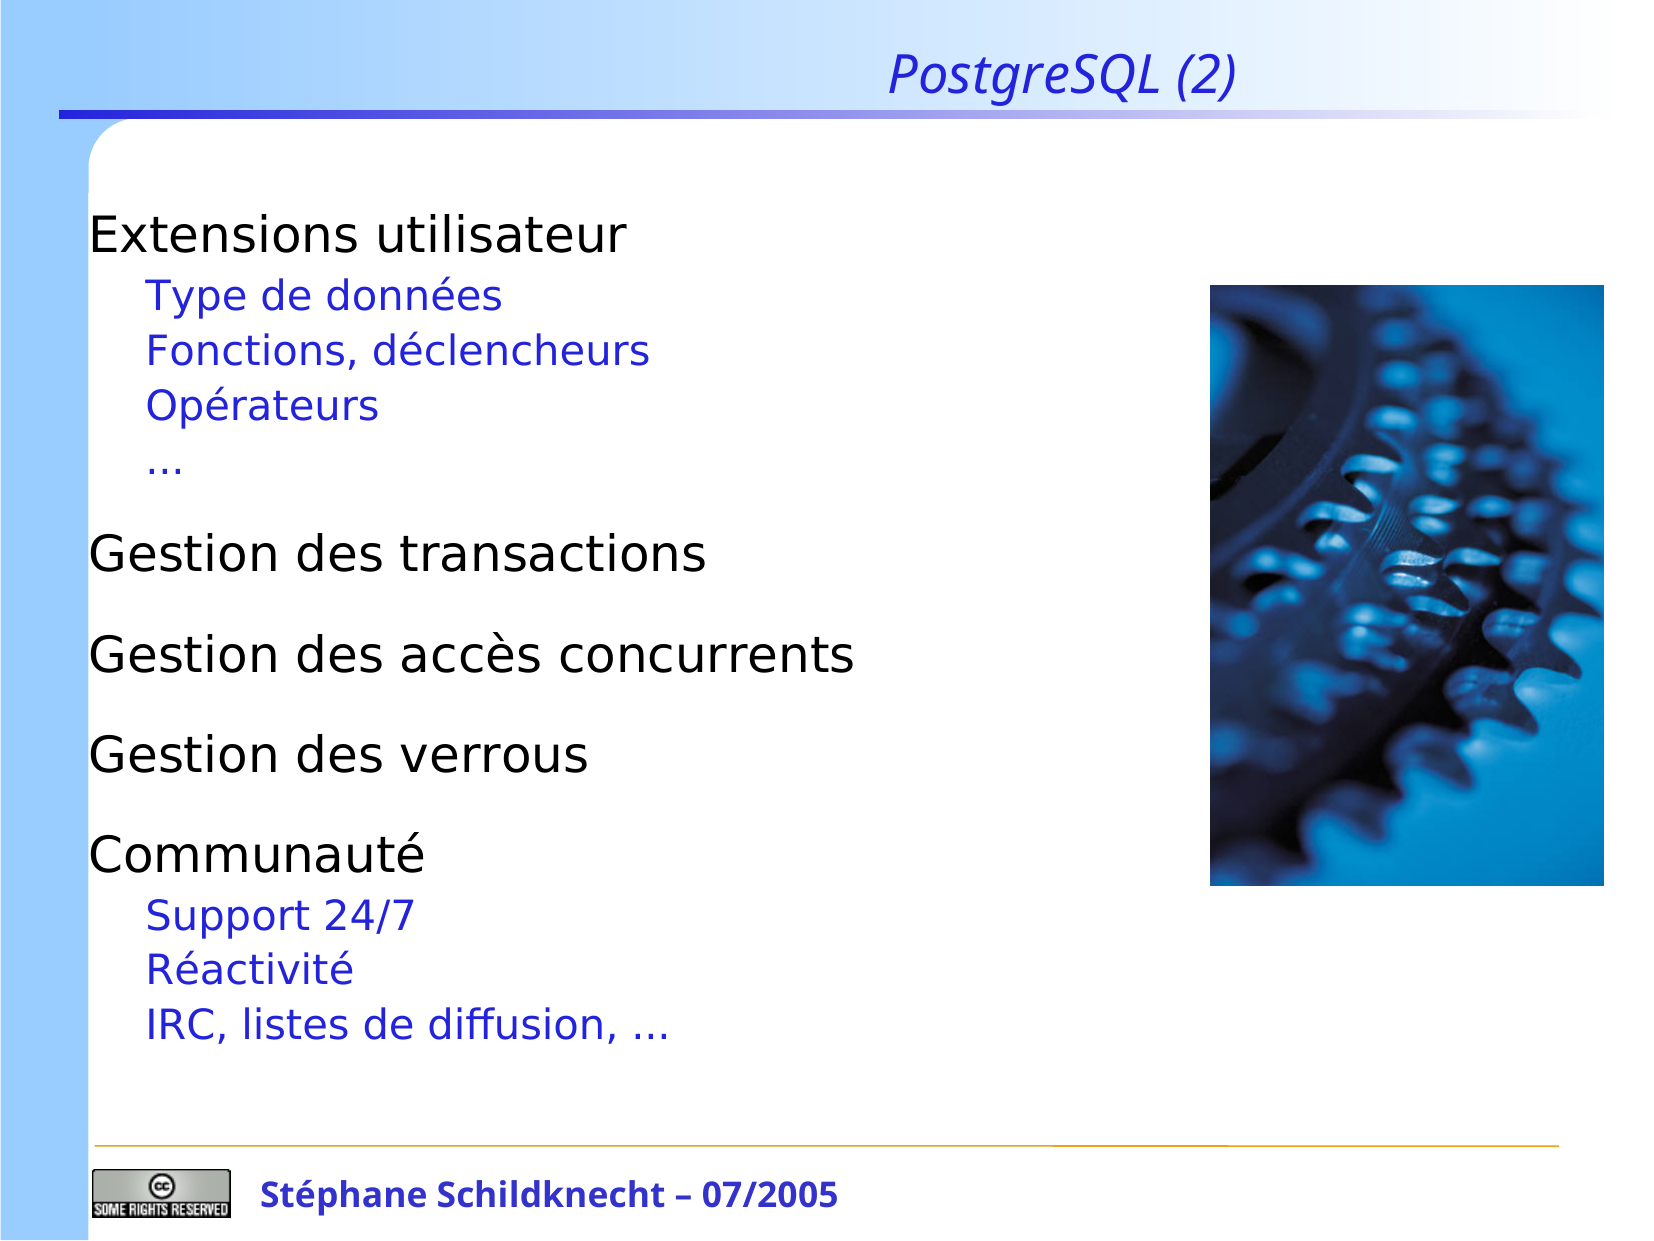

# PostgreSQL (2)
Extensions utilisateur
Type de données
Fonctions, déclencheurs
Opérateurs
...
Gestion des transactions
Gestion des accès concurrents
Gestion des verrous
Communauté
Support 24/7
Réactivité
IRC, listes de diffusion, ...